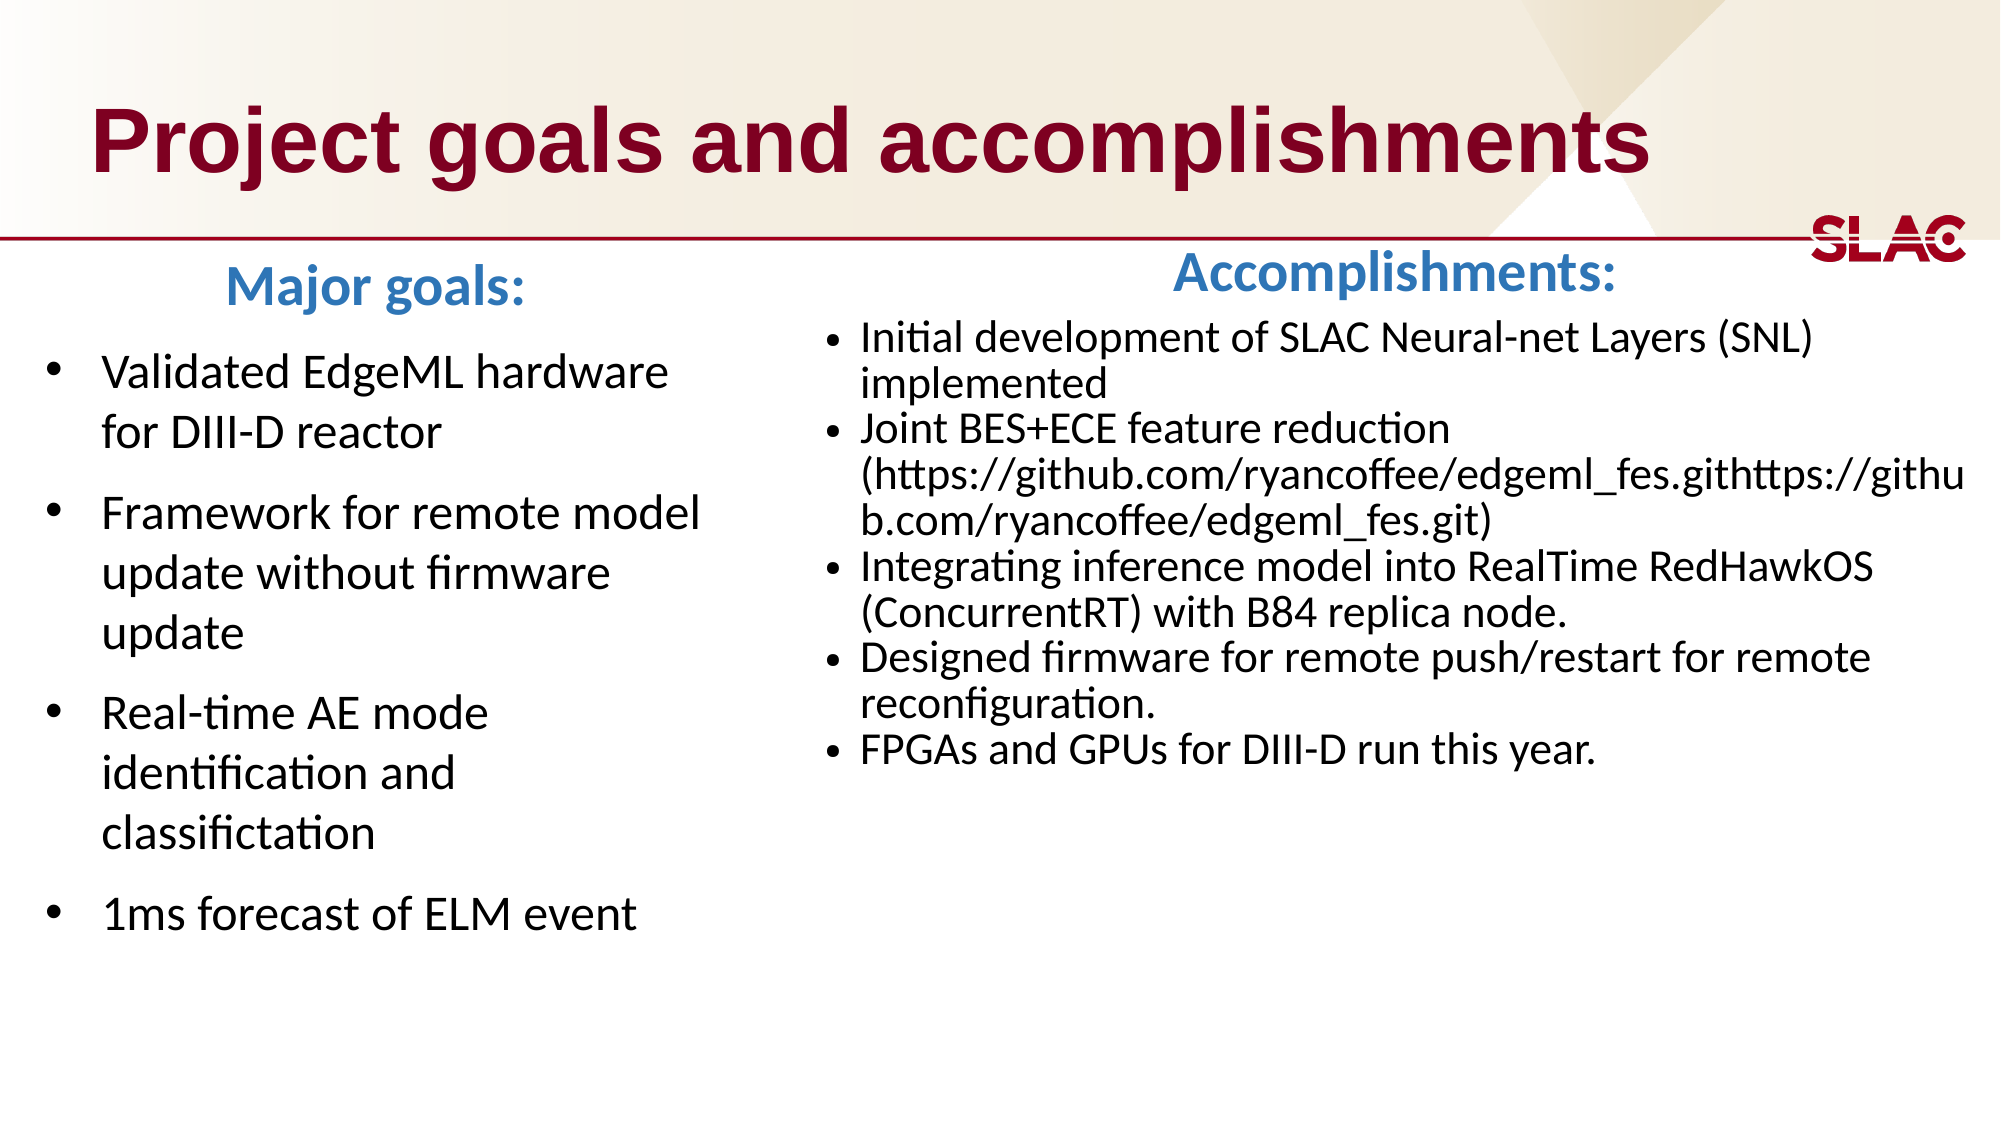

# Project goals and accomplishments
Major goals:
Validated EdgeML hardware for DIII-D reactor
Framework for remote model update without firmware update
Real-time AE mode identification and classifictation
1ms forecast of ELM event
Accomplishments:
Initial development of SLAC Neural-net Layers (SNL) implemented
Joint BES+ECE feature reduction (https://github.com/ryancoffee/edgeml_fes.githttps://github.com/ryancoffee/edgeml_fes.git)
Integrating inference model into RealTime RedHawkOS (ConcurrentRT) with B84 replica node.
Designed firmware for remote push/restart for remote reconfiguration.
FPGAs and GPUs for DIII-D run this year.